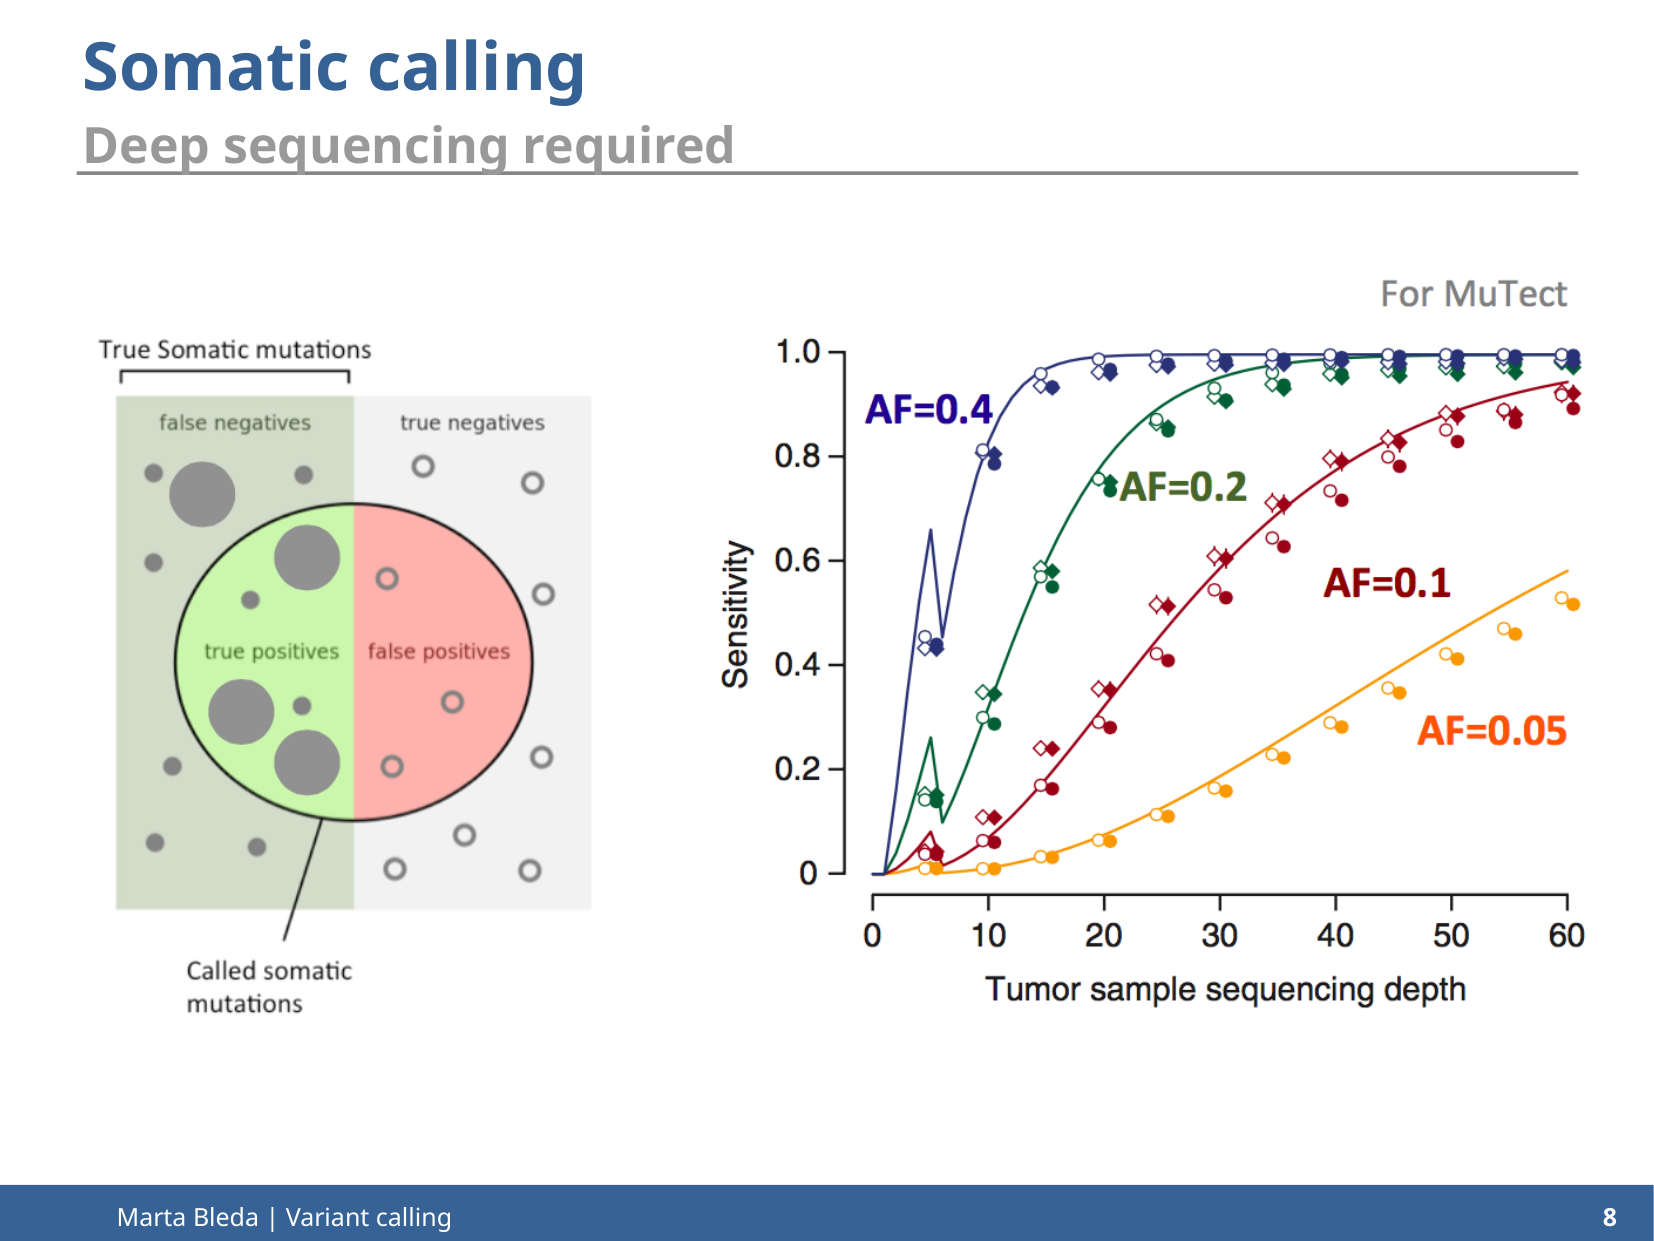

# Somatic calling Deep sequencing required
Marta Bleda | Variant calling
8